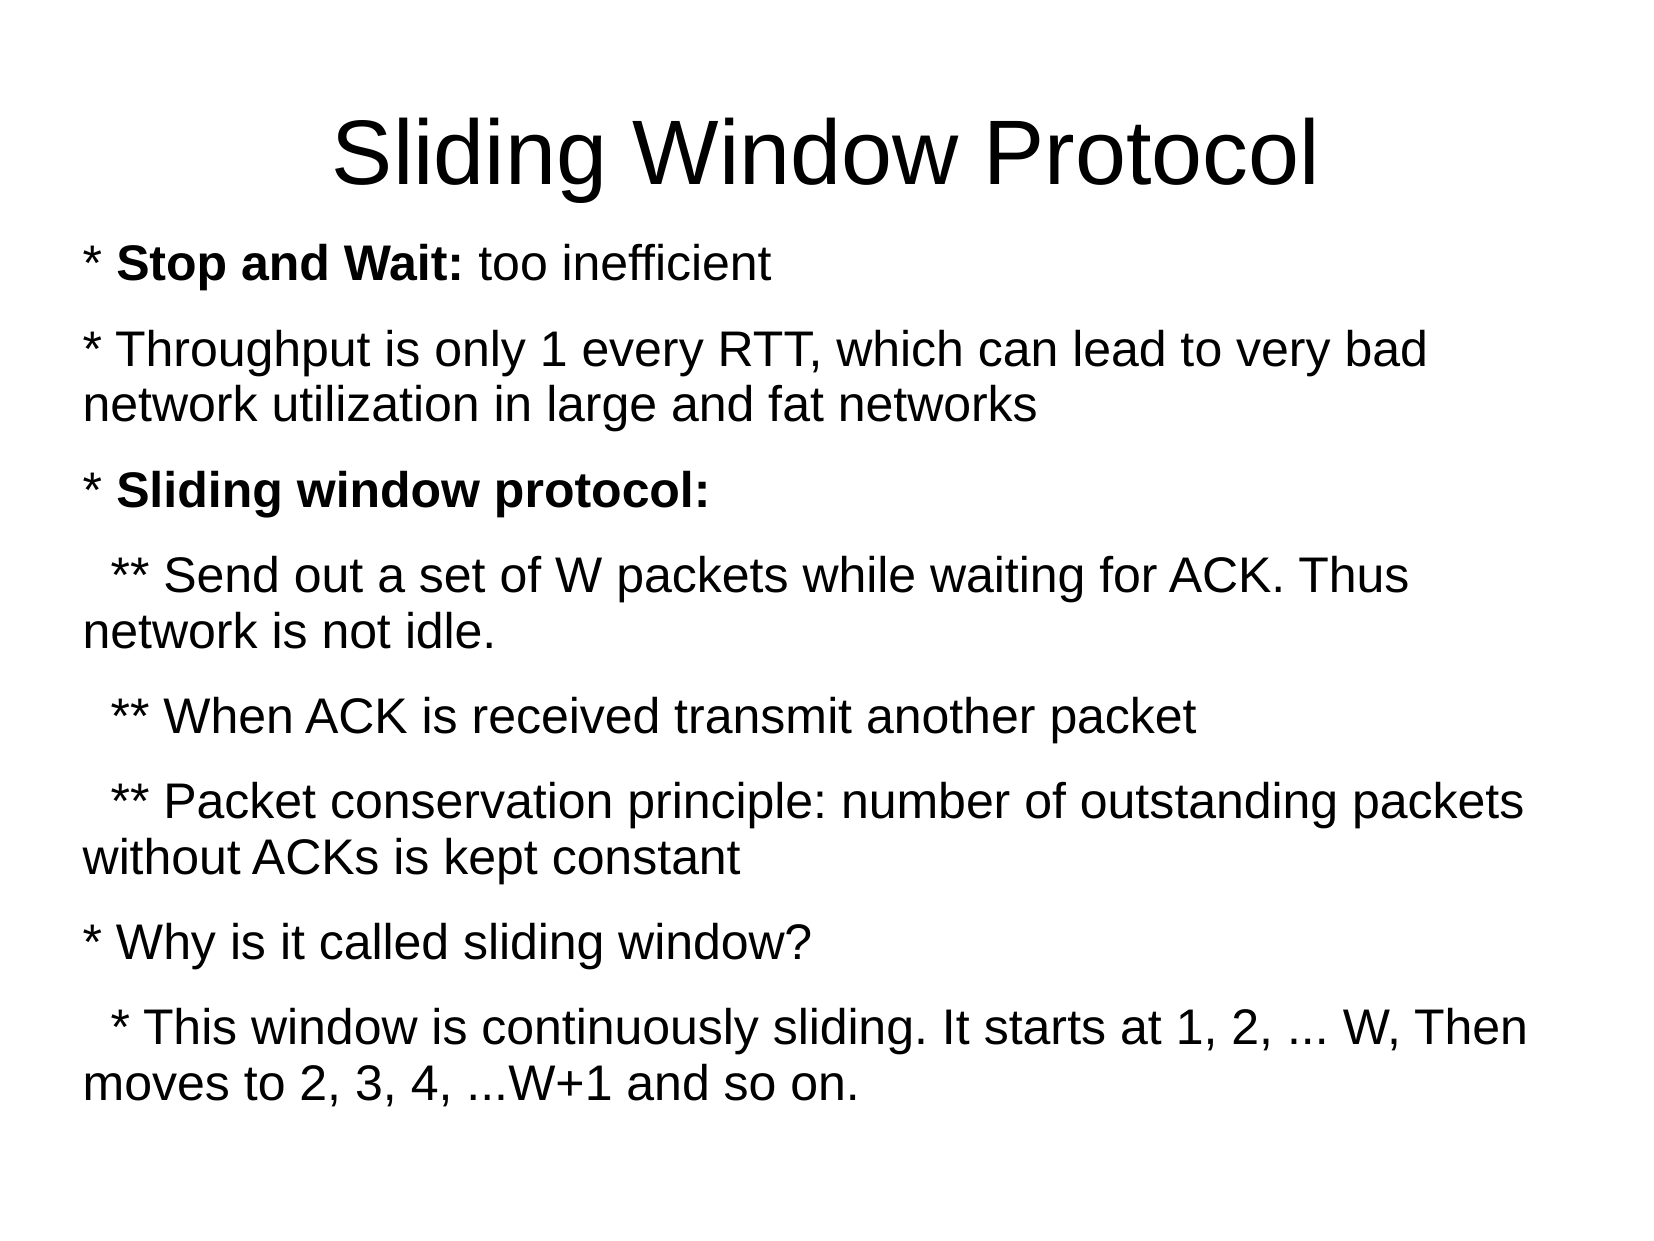

# Sliding Window Protocol
* Stop and Wait: too inefficient
* Throughput is only 1 every RTT, which can lead to very bad network utilization in large and fat networks
* Sliding window protocol:
 ** Send out a set of W packets while waiting for ACK. Thus network is not idle.
 ** When ACK is received transmit another packet
 ** Packet conservation principle: number of outstanding packets without ACKs is kept constant
* Why is it called sliding window?
 * This window is continuously sliding. It starts at 1, 2, ... W, Then moves to 2, 3, 4, ...W+1 and so on.